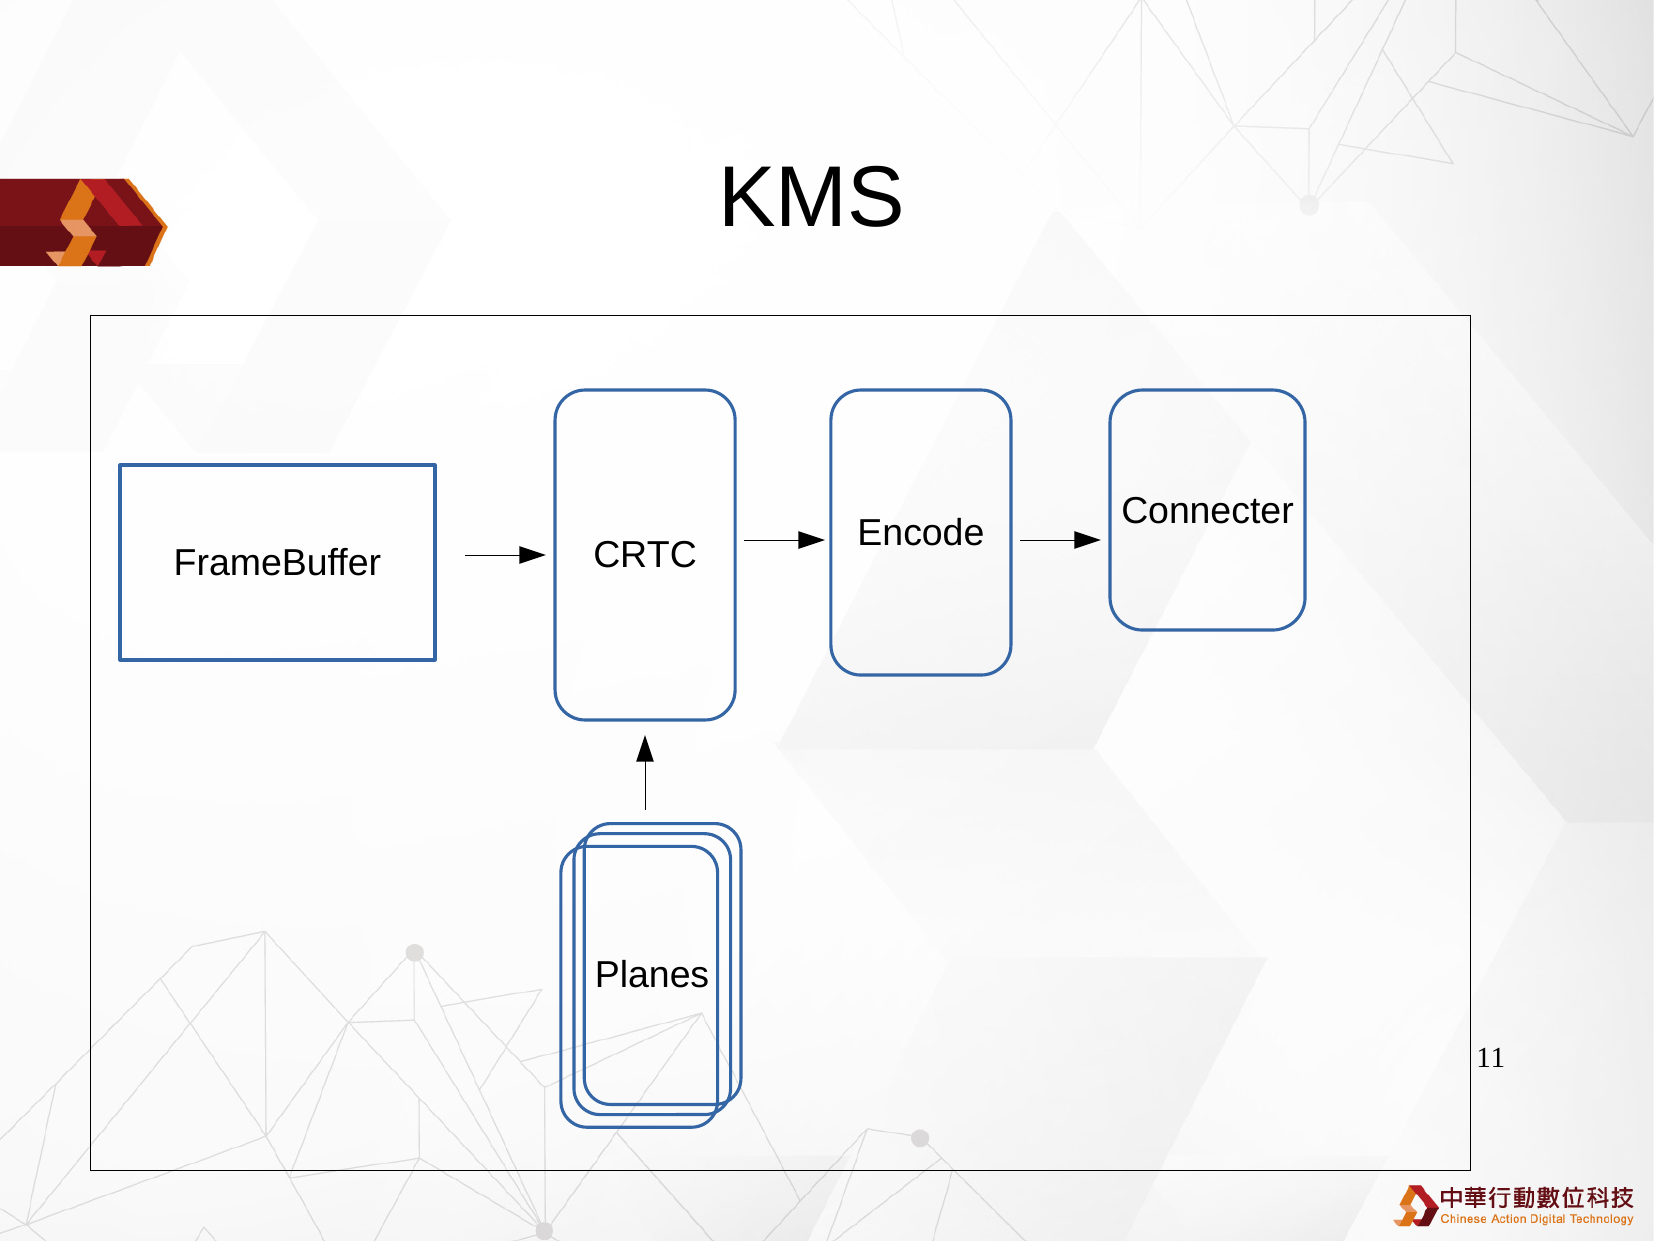

# KMS
Encode
Connecter
CRTC
FrameBuffer
Planes
11